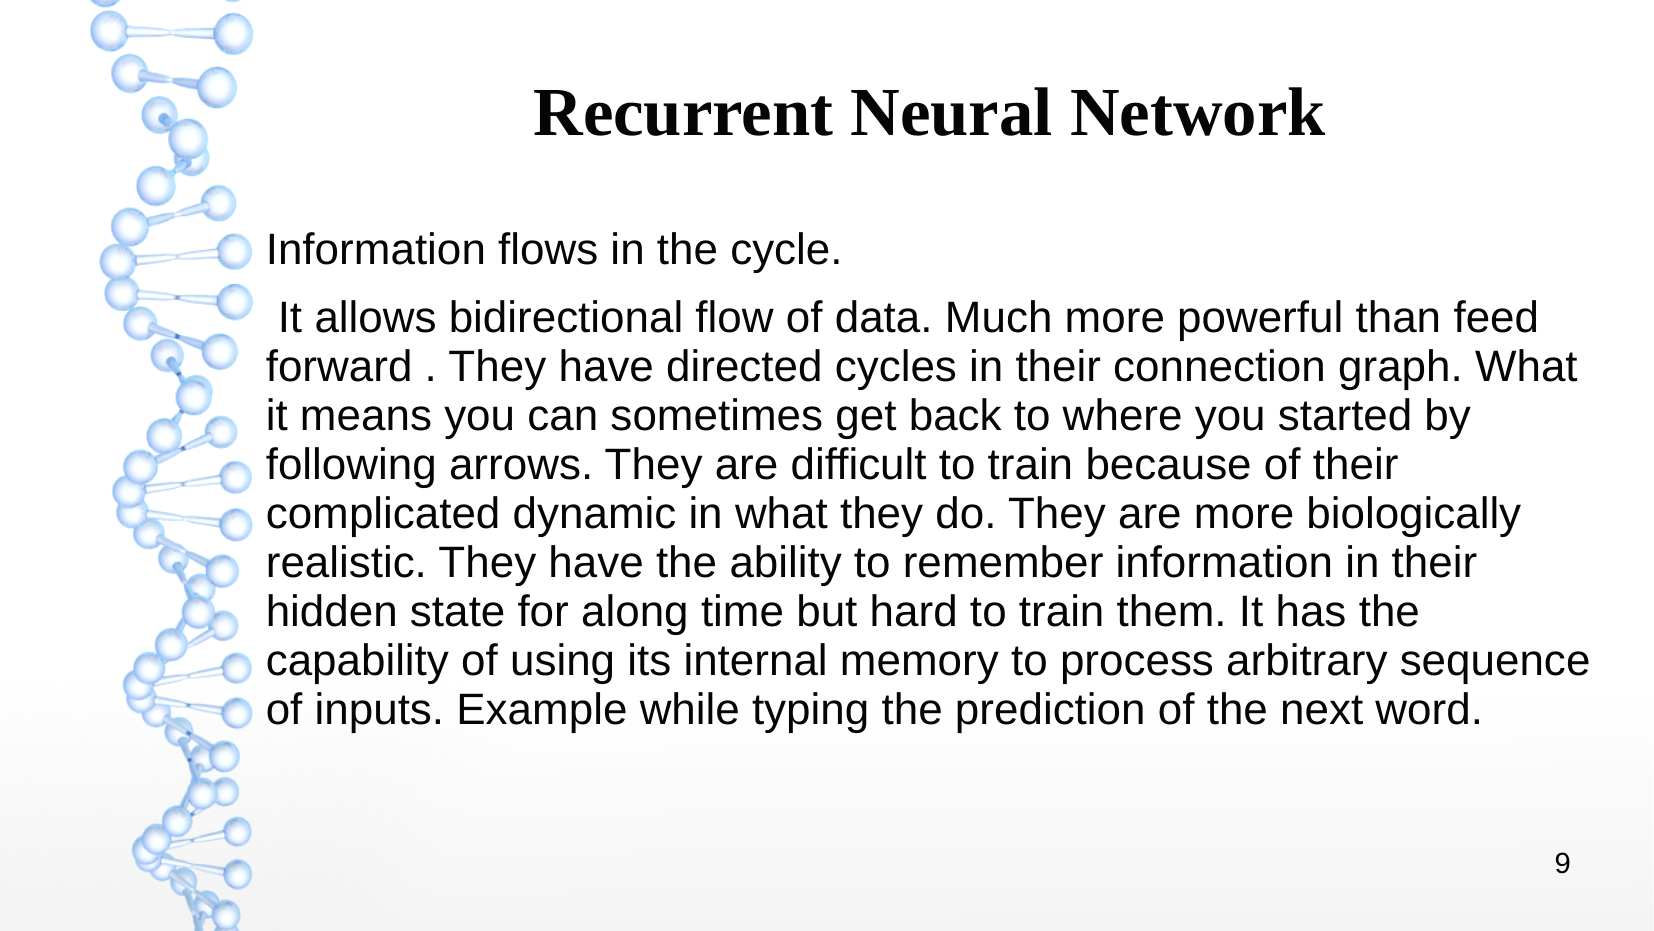

# Recurrent Neural Network
Information flows in the cycle.
 It allows bidirectional flow of data. Much more powerful than feed forward . They have directed cycles in their connection graph. What it means you can sometimes get back to where you started by following arrows. They are difficult to train because of their complicated dynamic in what they do. They are more biologically realistic. They have the ability to remember information in their hidden state for along time but hard to train them. It has the capability of using its internal memory to process arbitrary sequence of inputs. Example while typing the prediction of the next word.
9